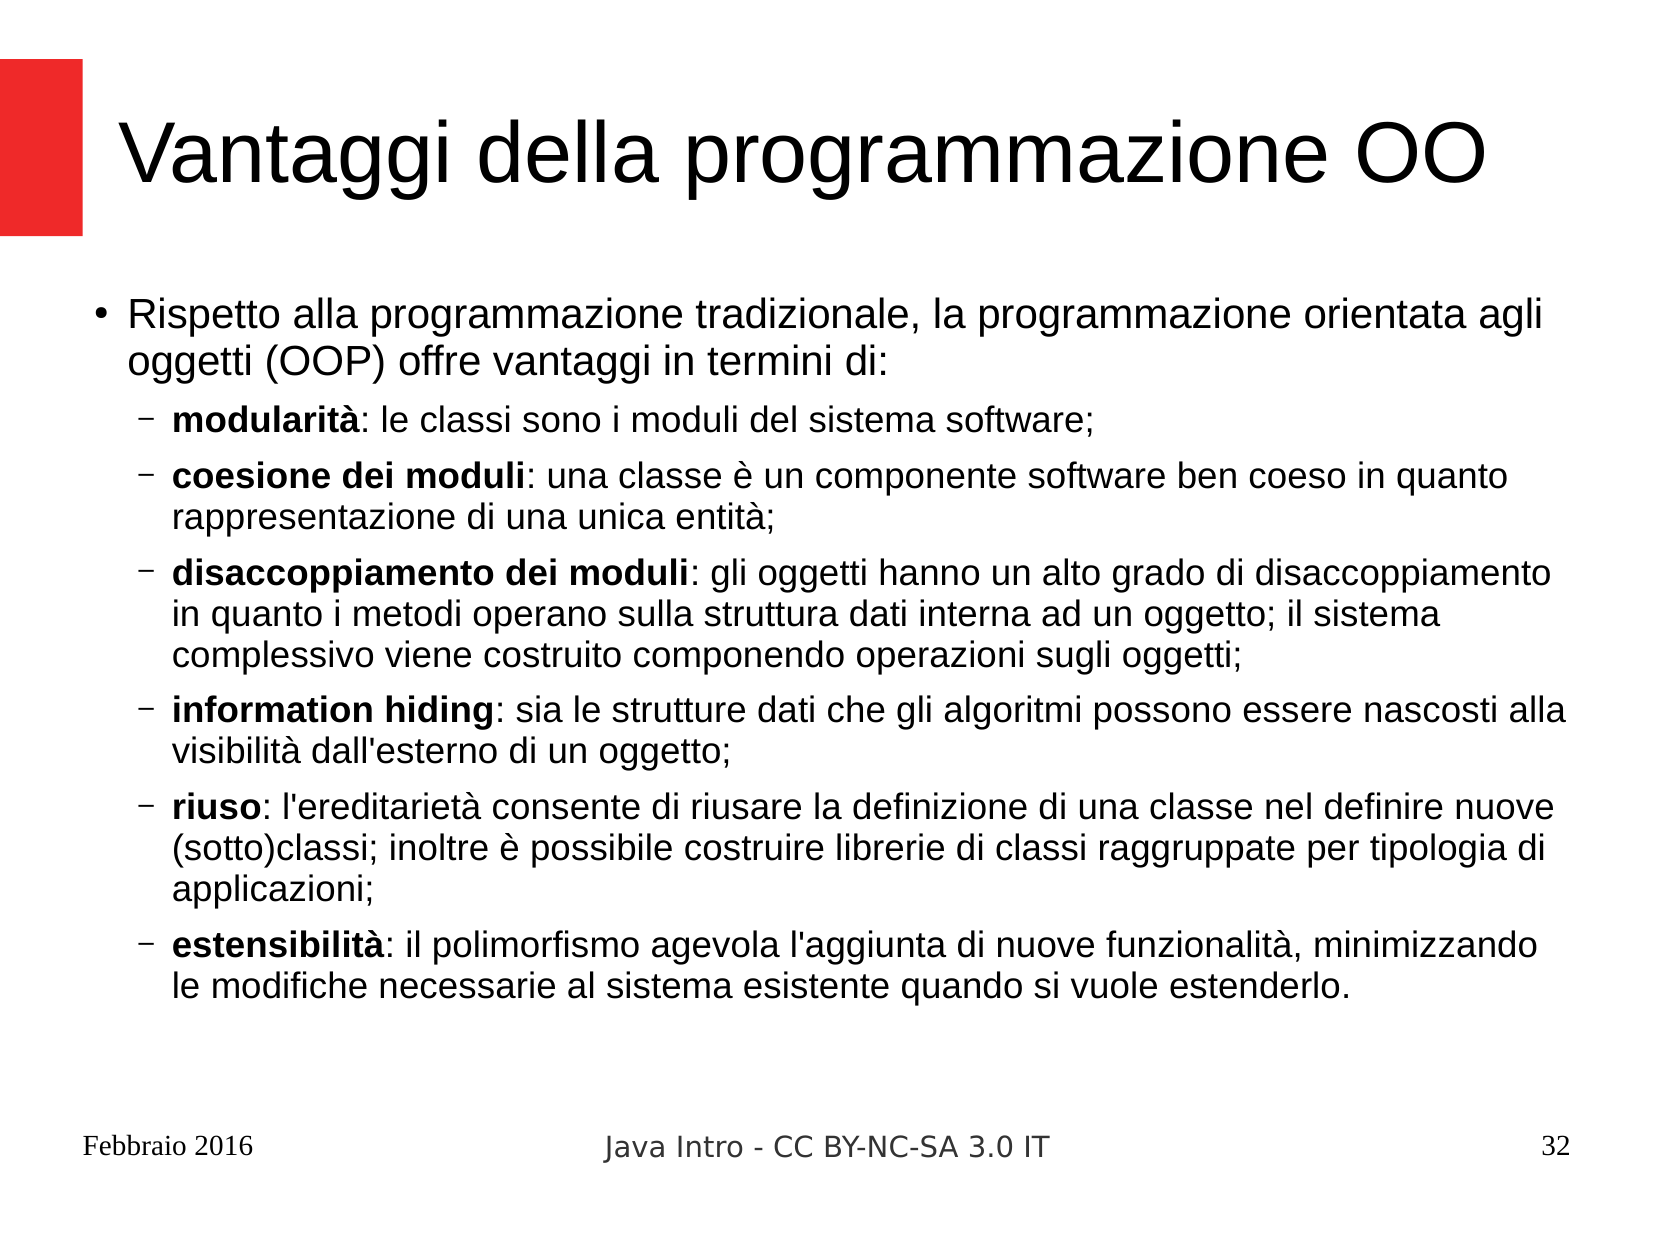

# Vantaggi della programmazione OO
Rispetto alla programmazione tradizionale, la programmazione orientata agli oggetti (OOP) offre vantaggi in termini di:
modularità: le classi sono i moduli del sistema software;
coesione dei moduli: una classe è un componente software ben coeso in quanto rappresentazione di una unica entità;
disaccoppiamento dei moduli: gli oggetti hanno un alto grado di disaccoppiamento in quanto i metodi operano sulla struttura dati interna ad un oggetto; il sistema complessivo viene costruito componendo operazioni sugli oggetti;
information hiding: sia le strutture dati che gli algoritmi possono essere nascosti alla visibilità dall'esterno di un oggetto;
riuso: l'ereditarietà consente di riusare la definizione di una classe nel definire nuove (sotto)classi; inoltre è possibile costruire librerie di classi raggruppate per tipologia di applicazioni;
estensibilità: il polimorfismo agevola l'aggiunta di nuove funzionalità, minimizzando le modifiche necessarie al sistema esistente quando si vuole estenderlo.
Your Date Here
Your Footer Here
32